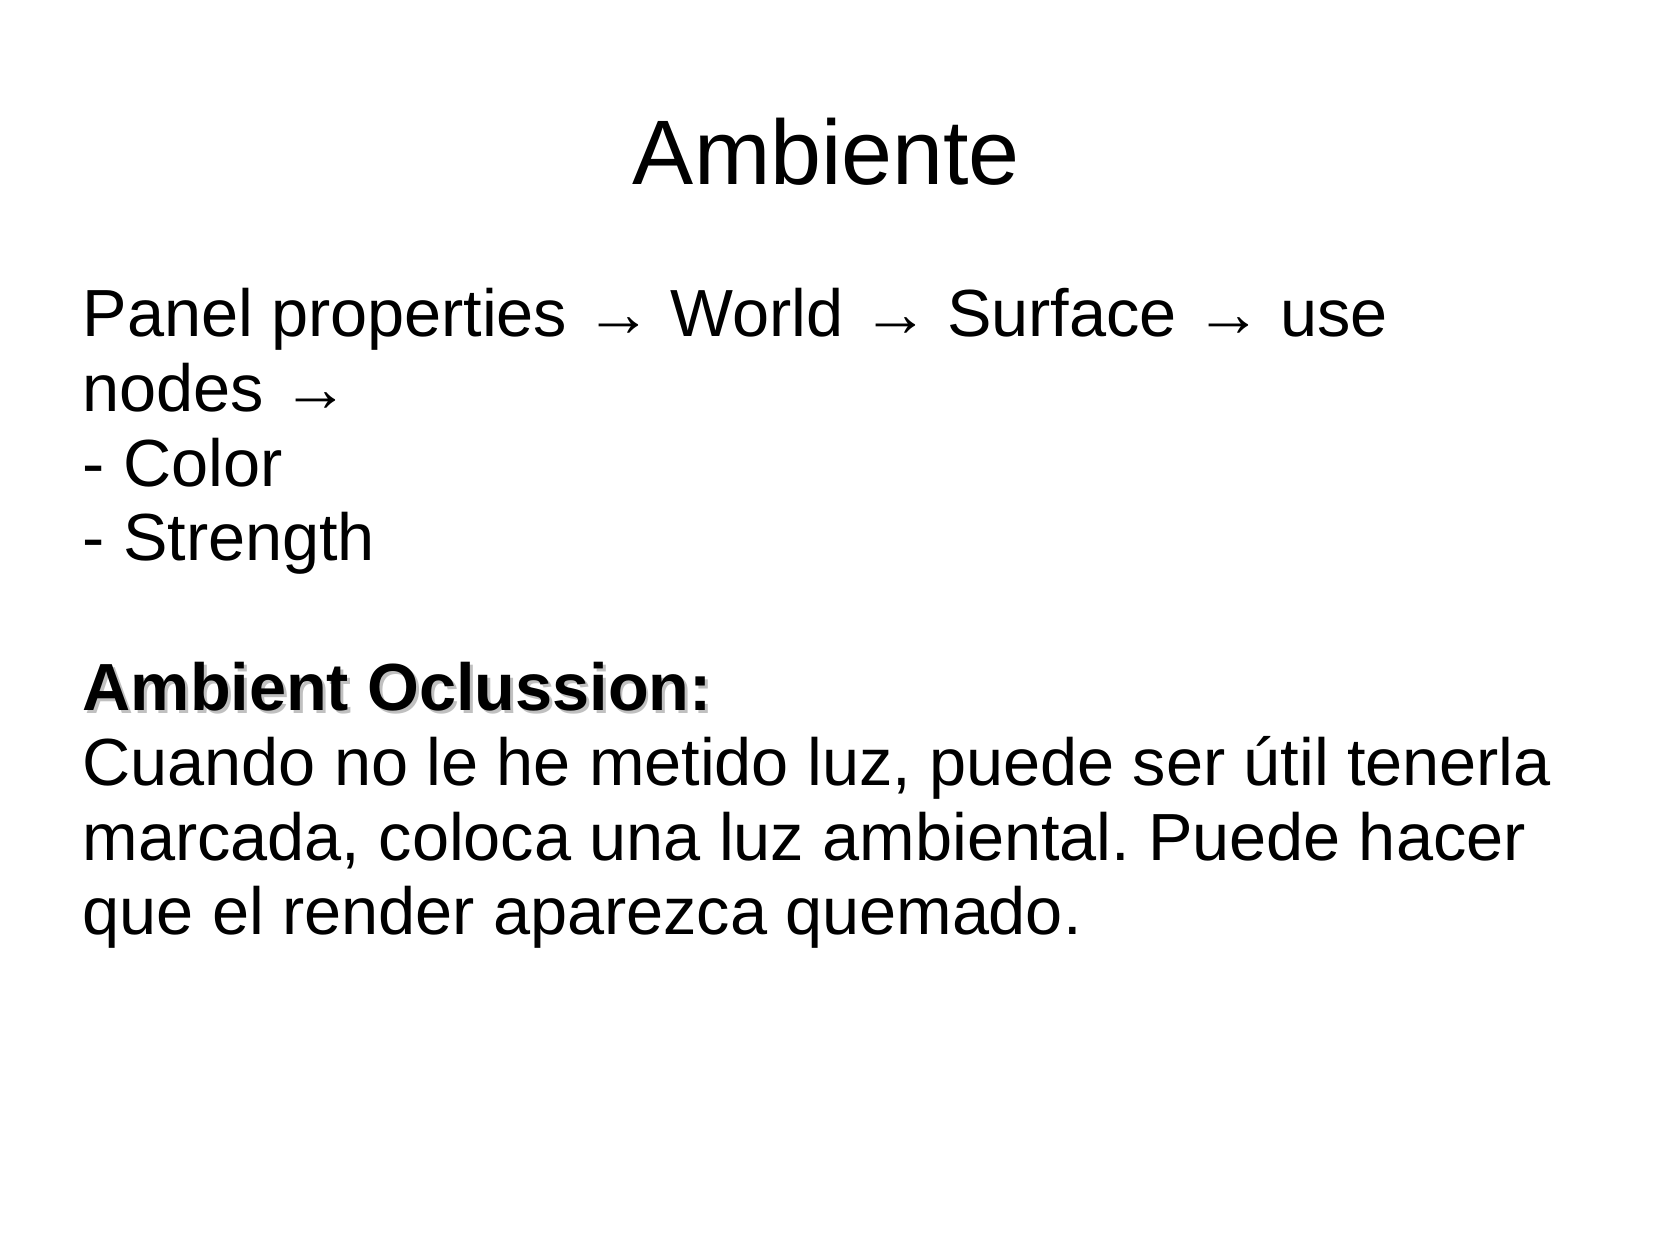

# Ambiente
Panel properties → World → Surface → use nodes →
- Color
- Strength
Ambient Oclussion:
Cuando no le he metido luz, puede ser útil tenerla marcada, coloca una luz ambiental. Puede hacer que el render aparezca quemado.